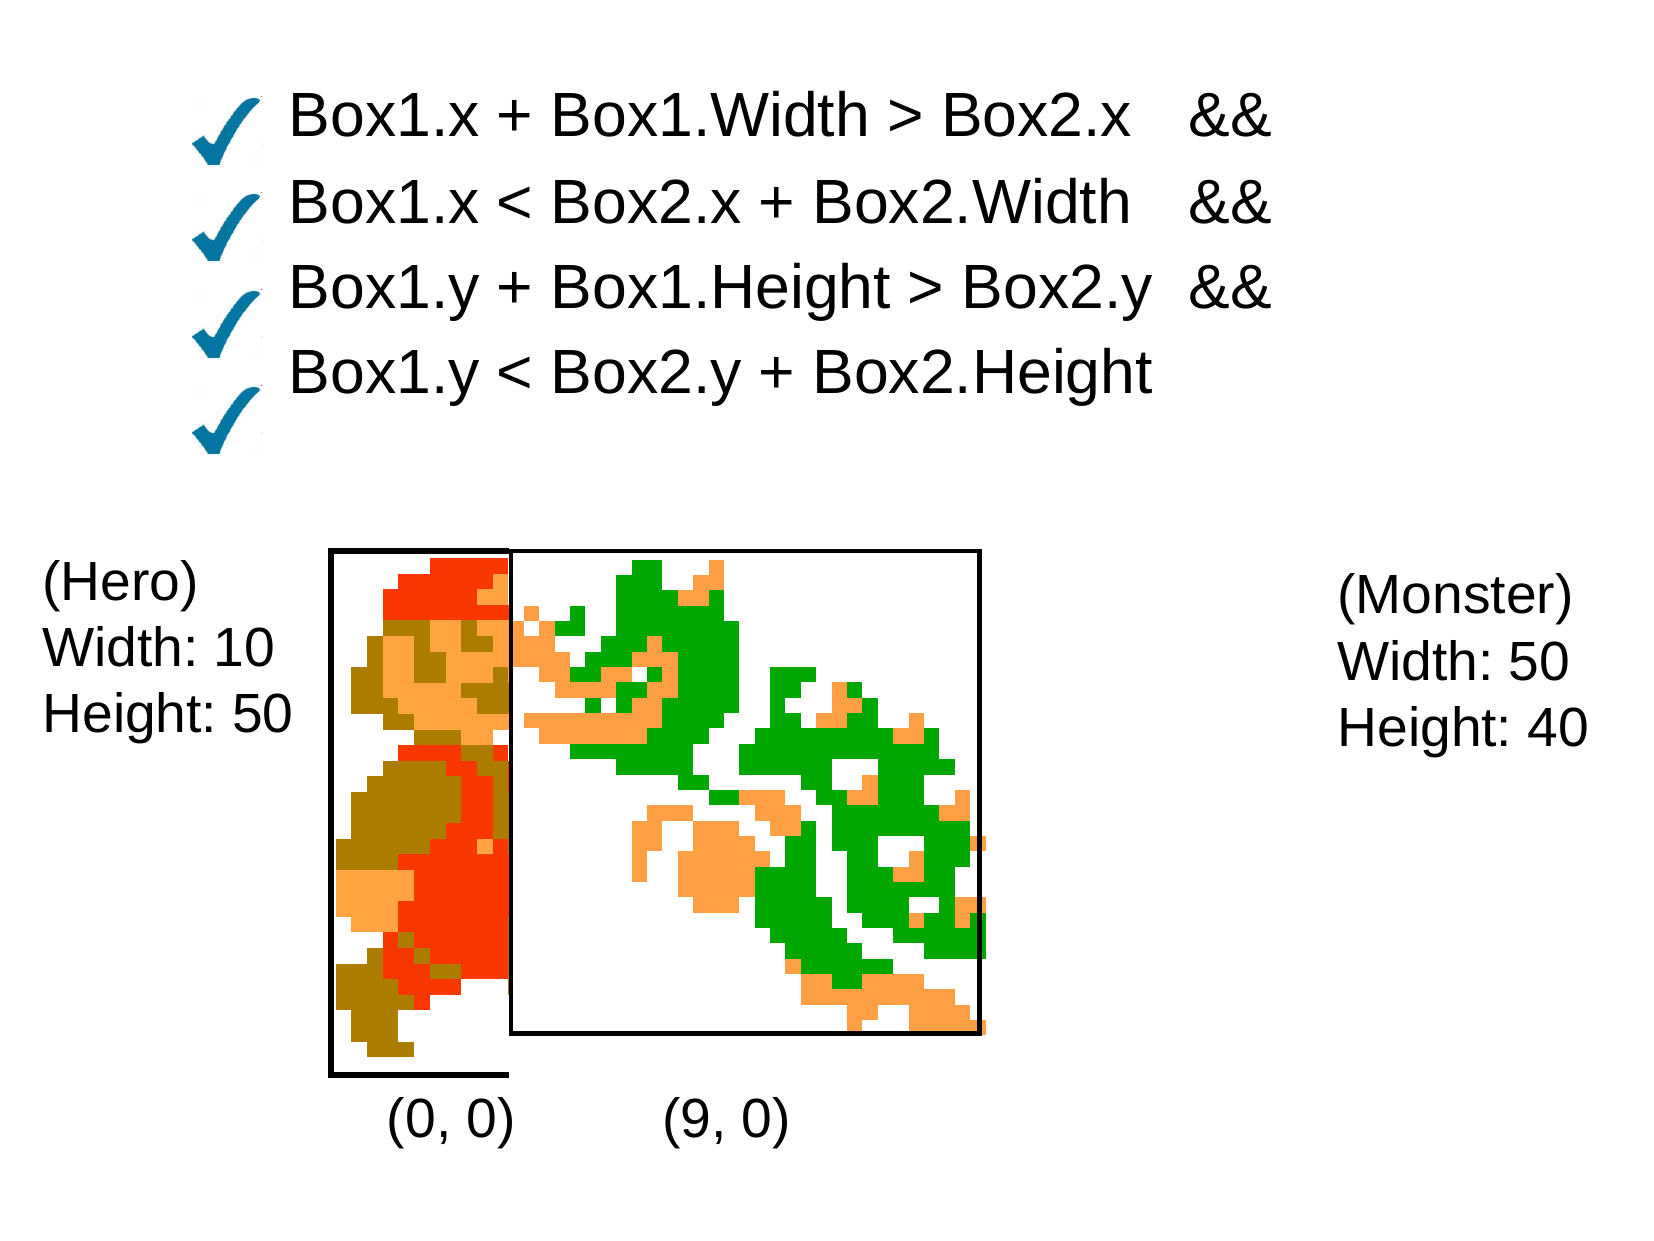

# Box1.x + Box1.Width > Box2.x 	&&
		Box1.x < Box2.x + Box2.Width	&&
		Box1.y + Box1.Height > Box2.y	&&
		Box1.y < Box2.y + Box2.Height
(Hero)
Width: 10
Height: 50
(Monster)
Width: 50
Height: 40
(0, 0)
(9, 0)